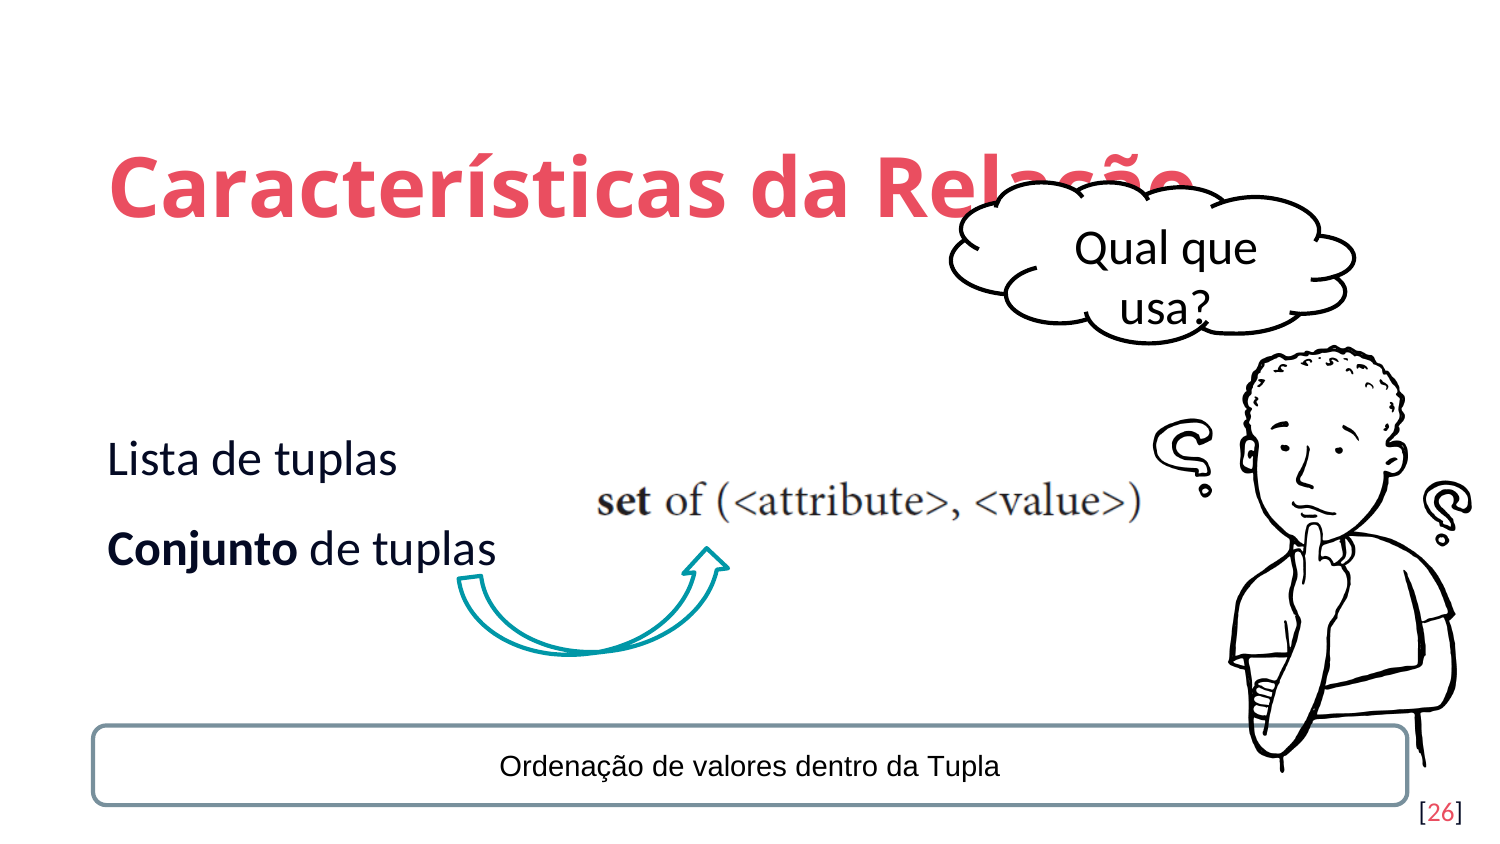

Características da Relação
Qual que usa?
Lista de tuplas
Conjunto de tuplas
Ordenação de valores dentro da Tupla